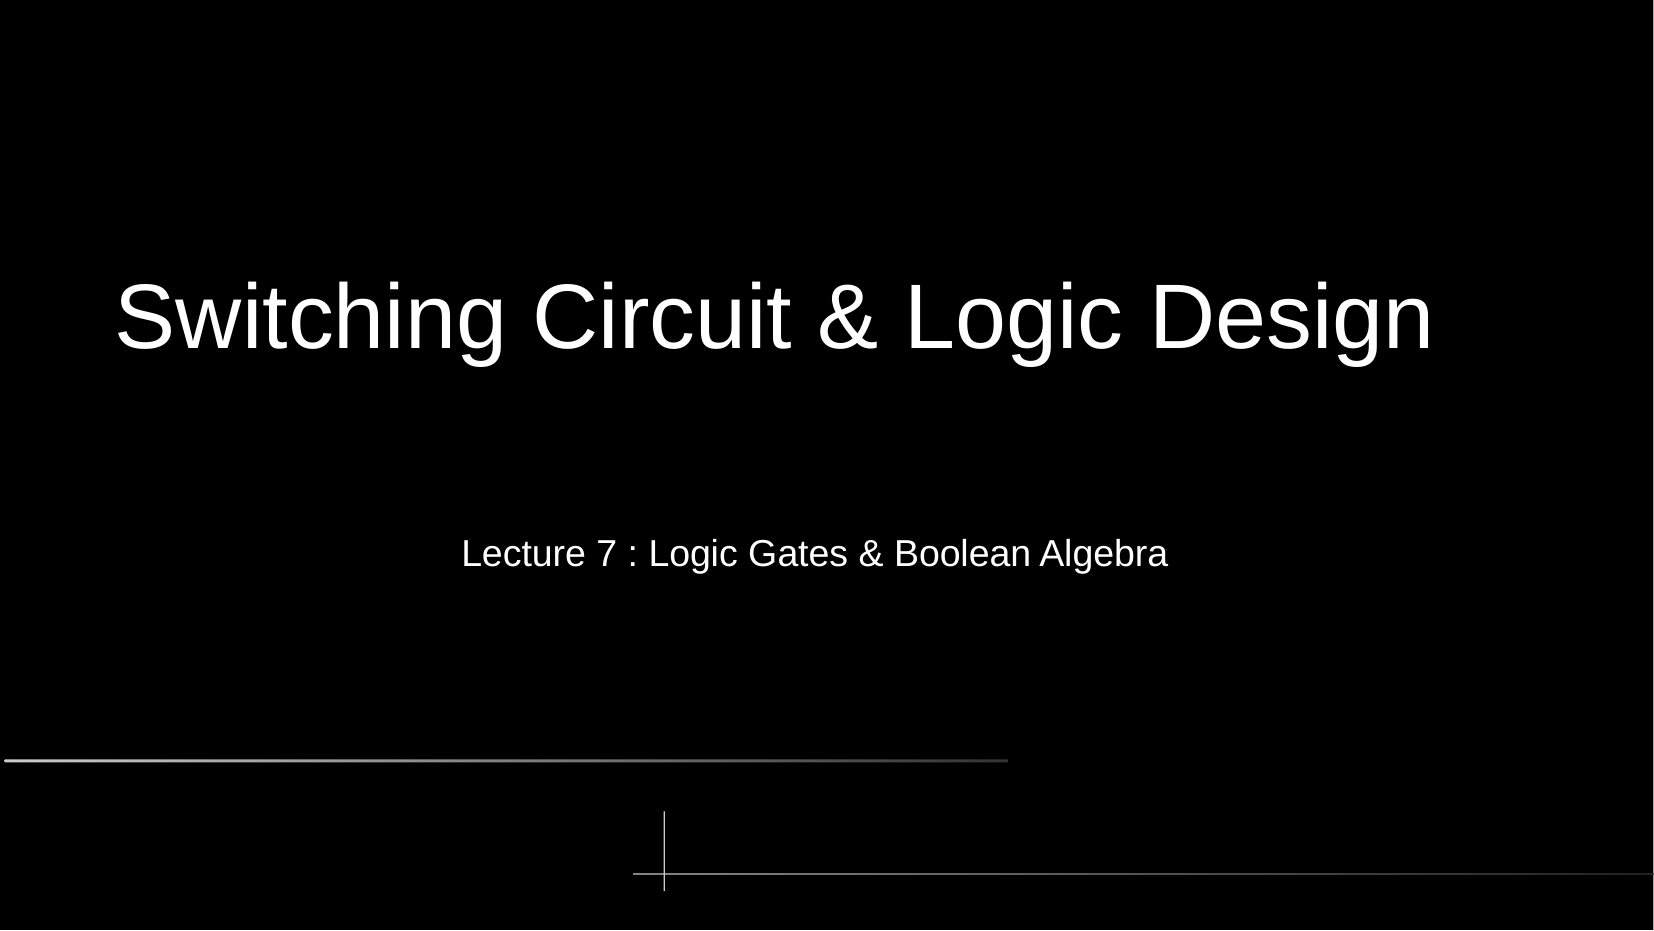

# Switching Circuit & Logic Design
Lecture 7 : Logic Gates & Boolean Algebra